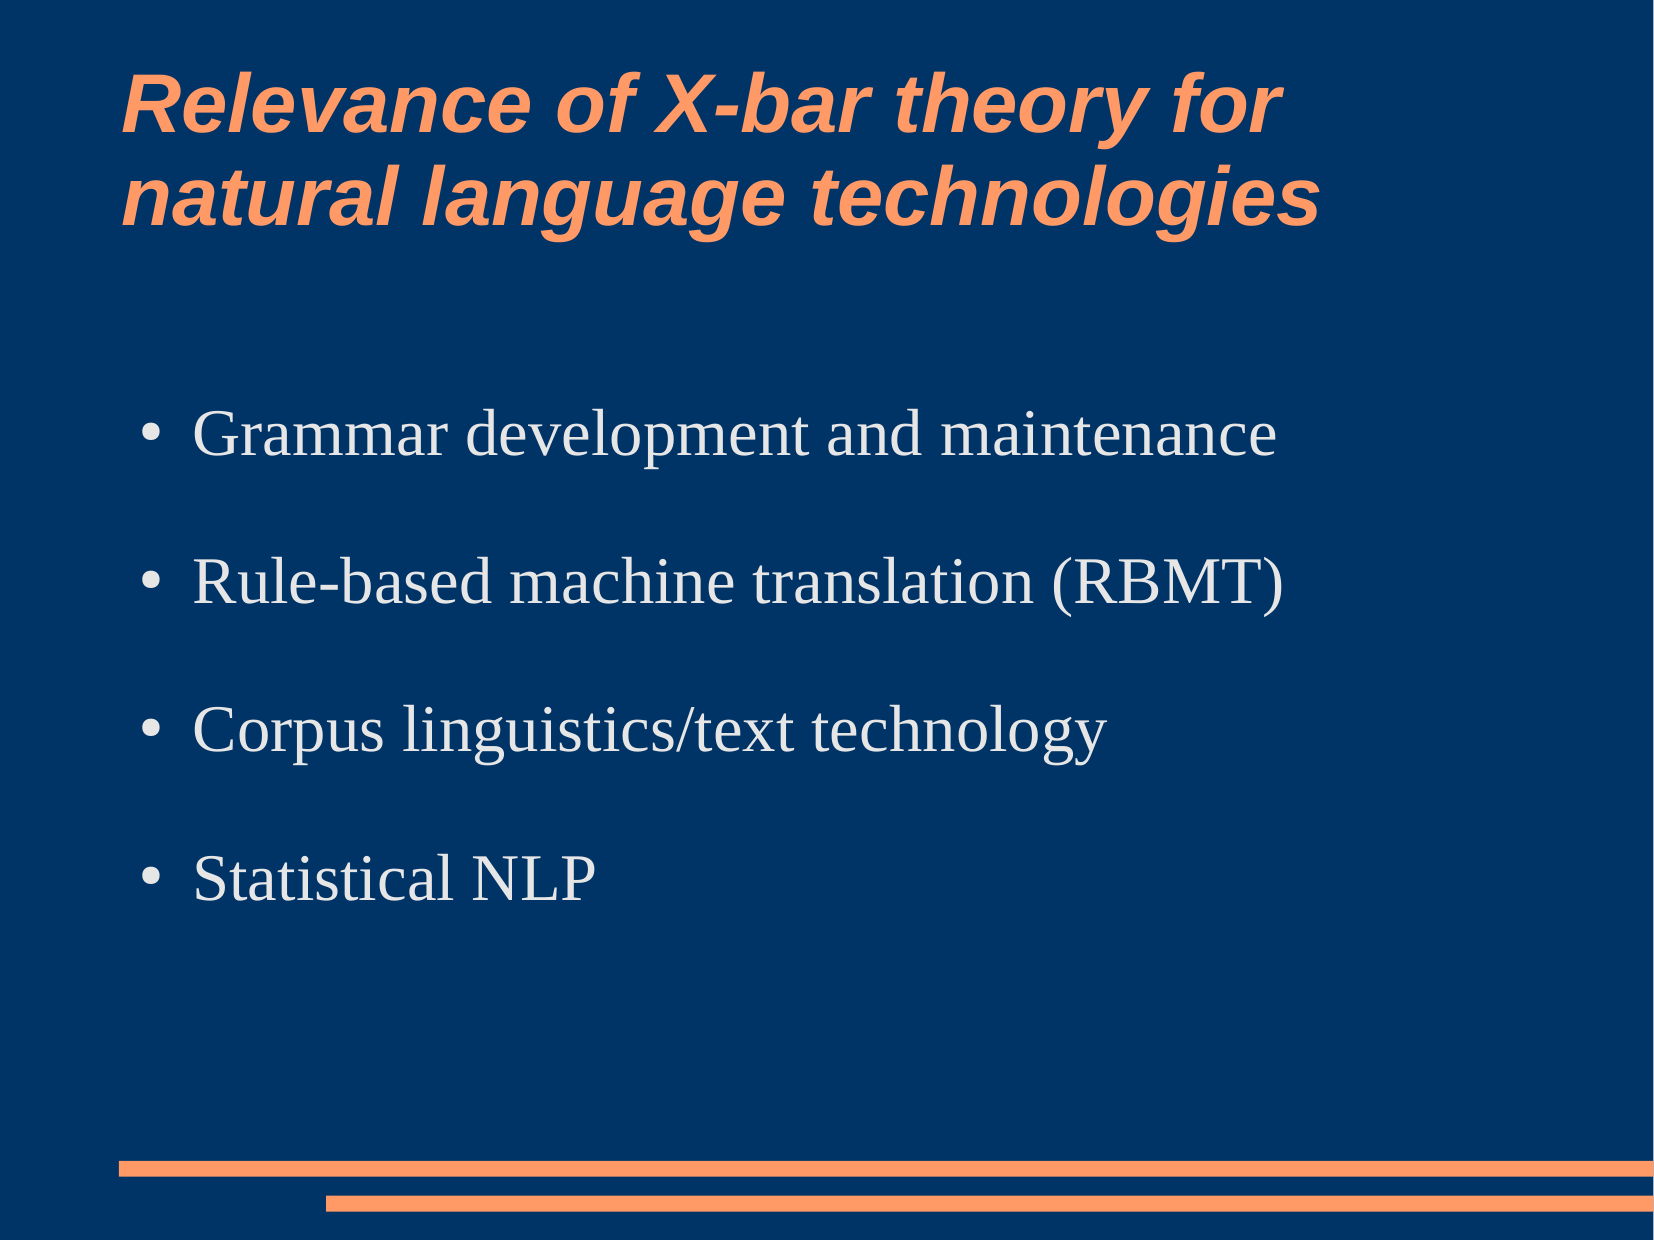

# Relevance of X-bar theory for natural language technologies
Grammar development and maintenance
Rule-based machine translation (RBMT)
Corpus linguistics/text technology
Statistical NLP